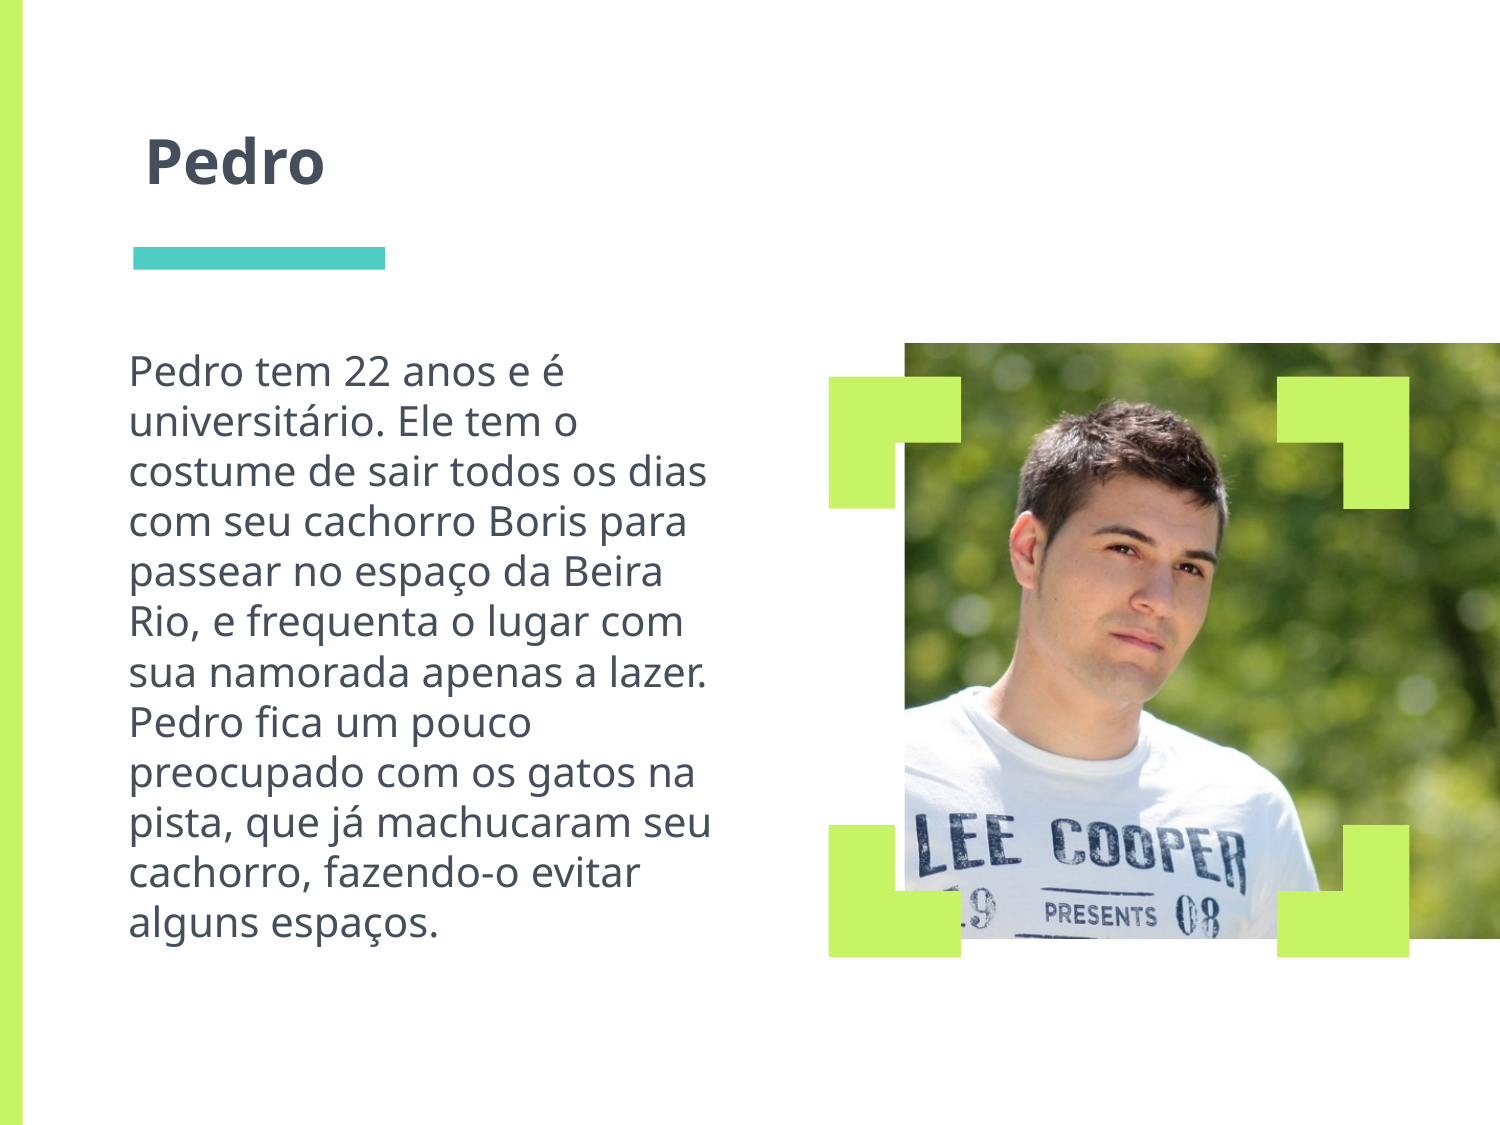

# Pedro
Pedro tem 22 anos e é universitário. Ele tem o costume de sair todos os dias com seu cachorro Boris para passear no espaço da Beira Rio, e frequenta o lugar com sua namorada apenas a lazer. Pedro fica um pouco preocupado com os gatos na pista, que já machucaram seu cachorro, fazendo-o evitar alguns espaços.